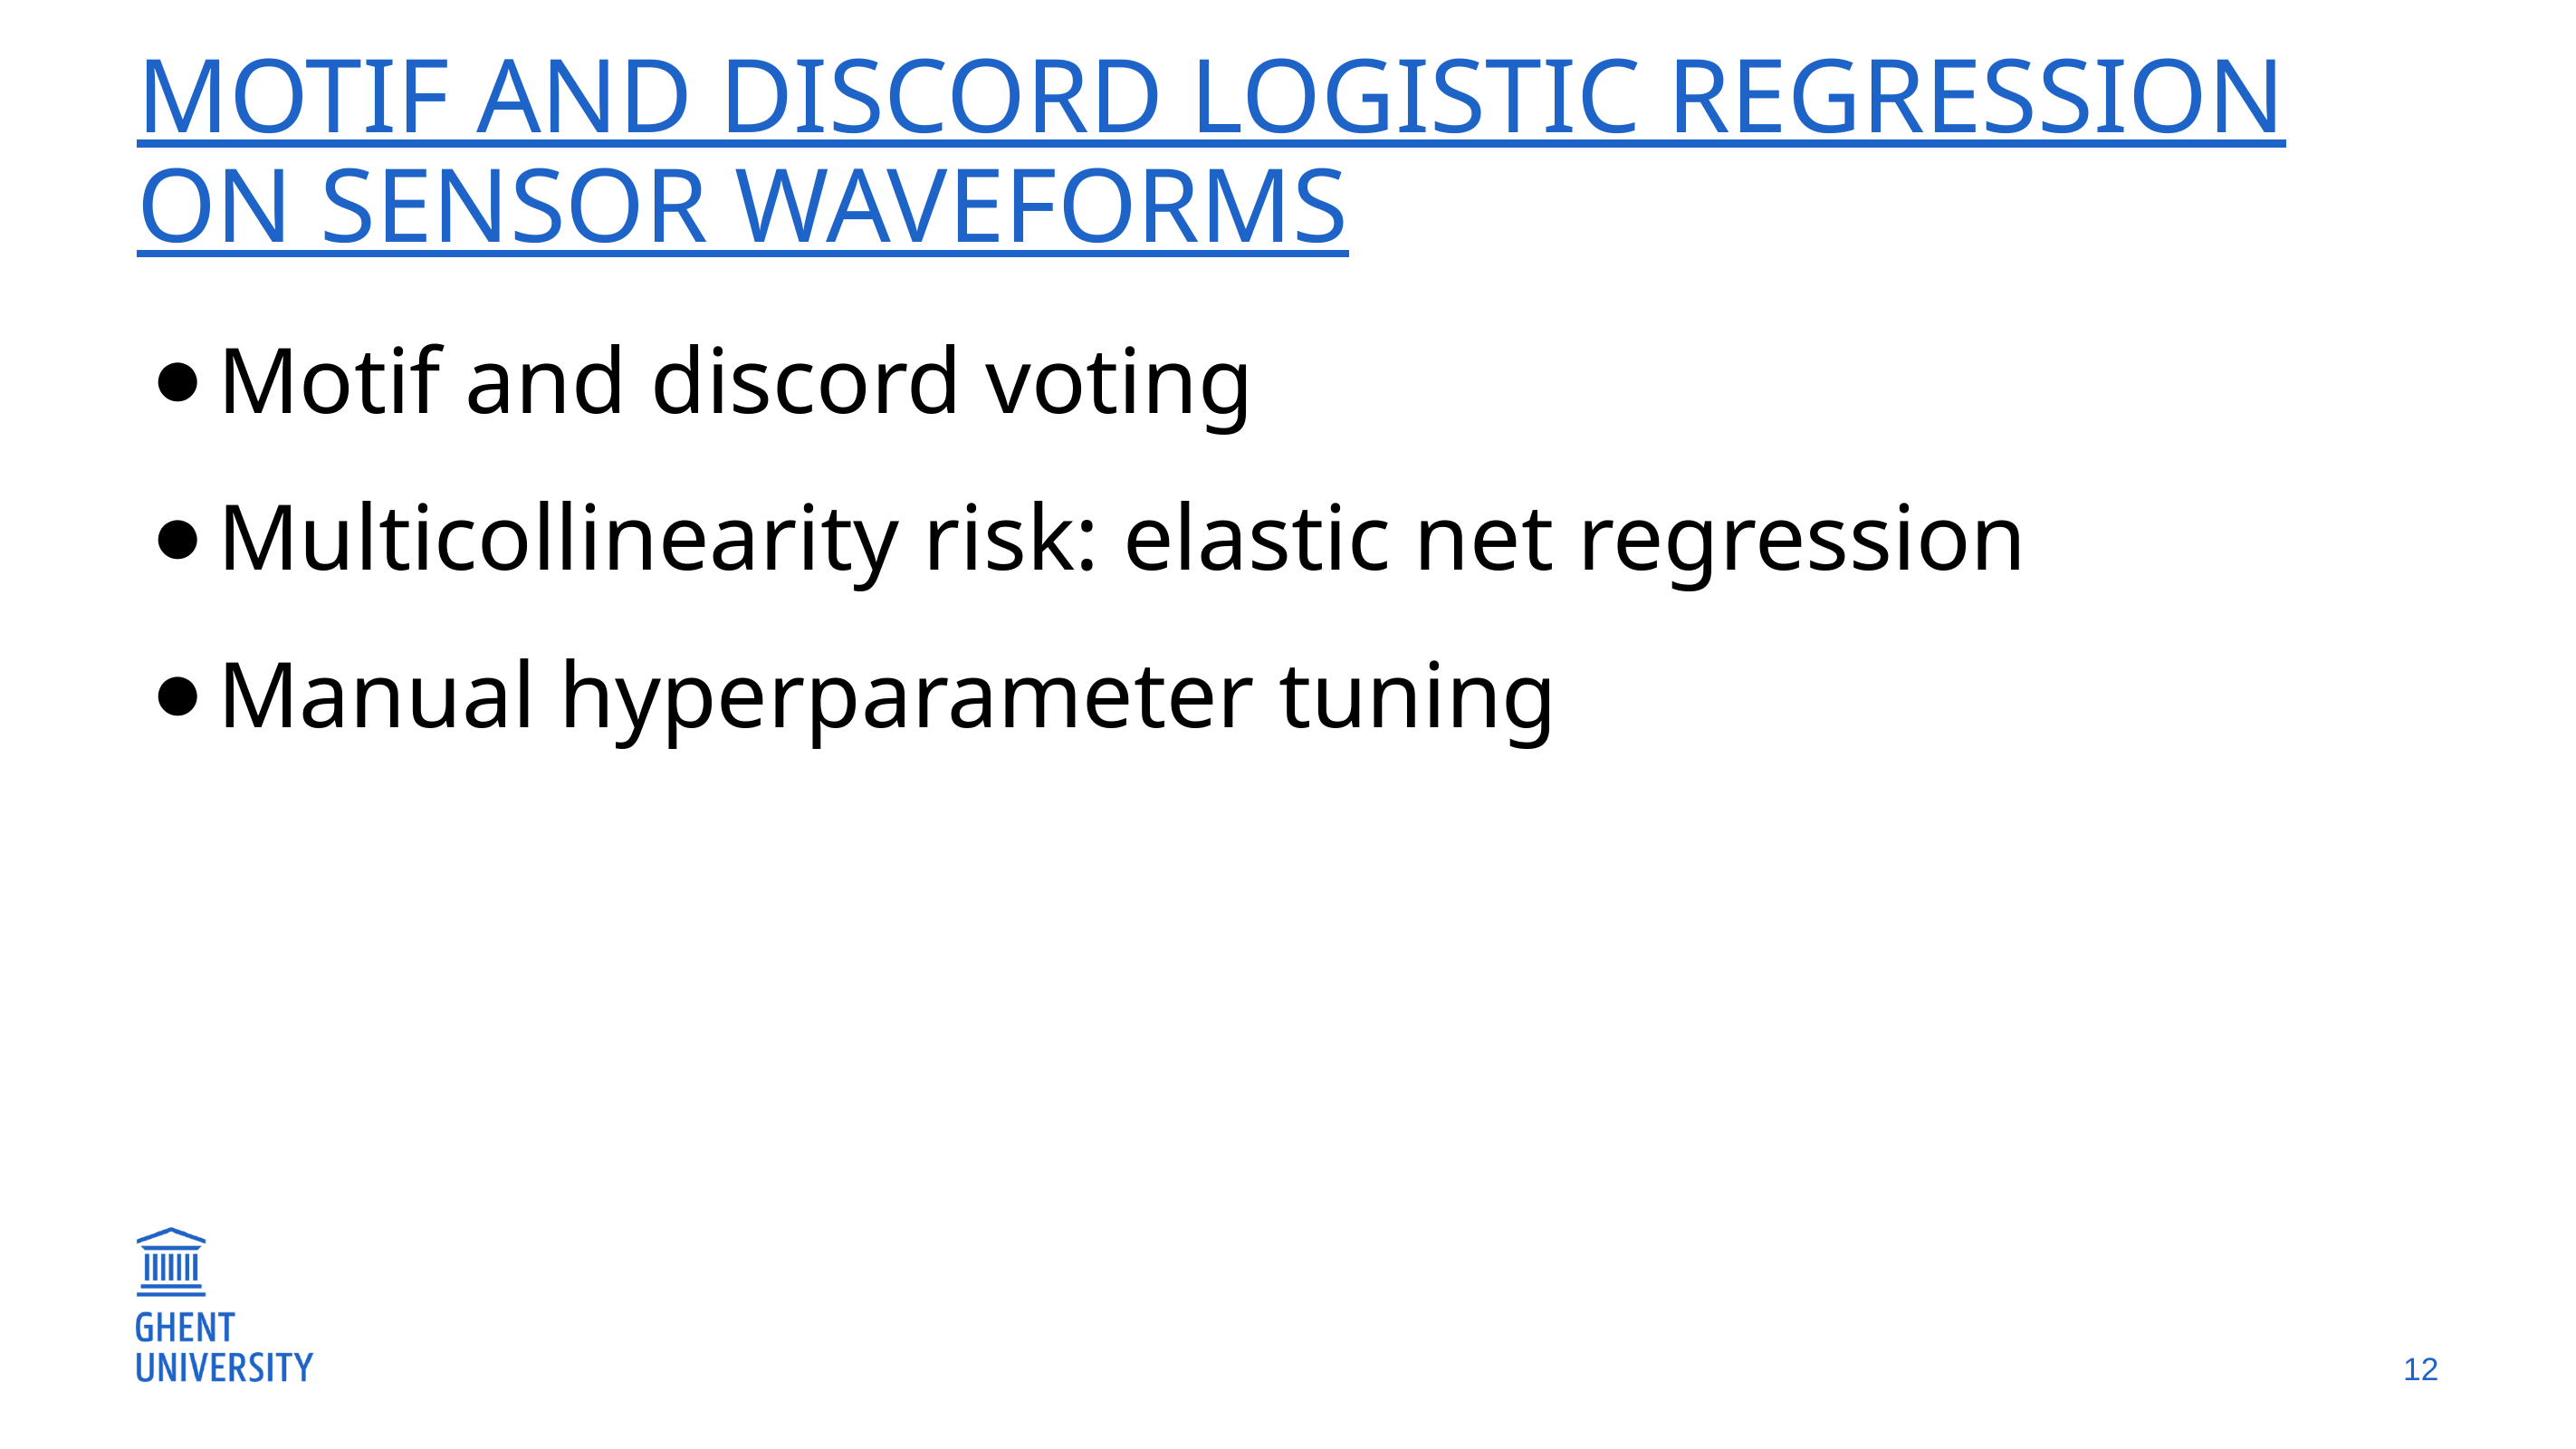

# Motif and discord Logistic regression on sensor waveforms
Motif and discord voting
Multicollinearity risk: elastic net regression
Manual hyperparameter tuning
12